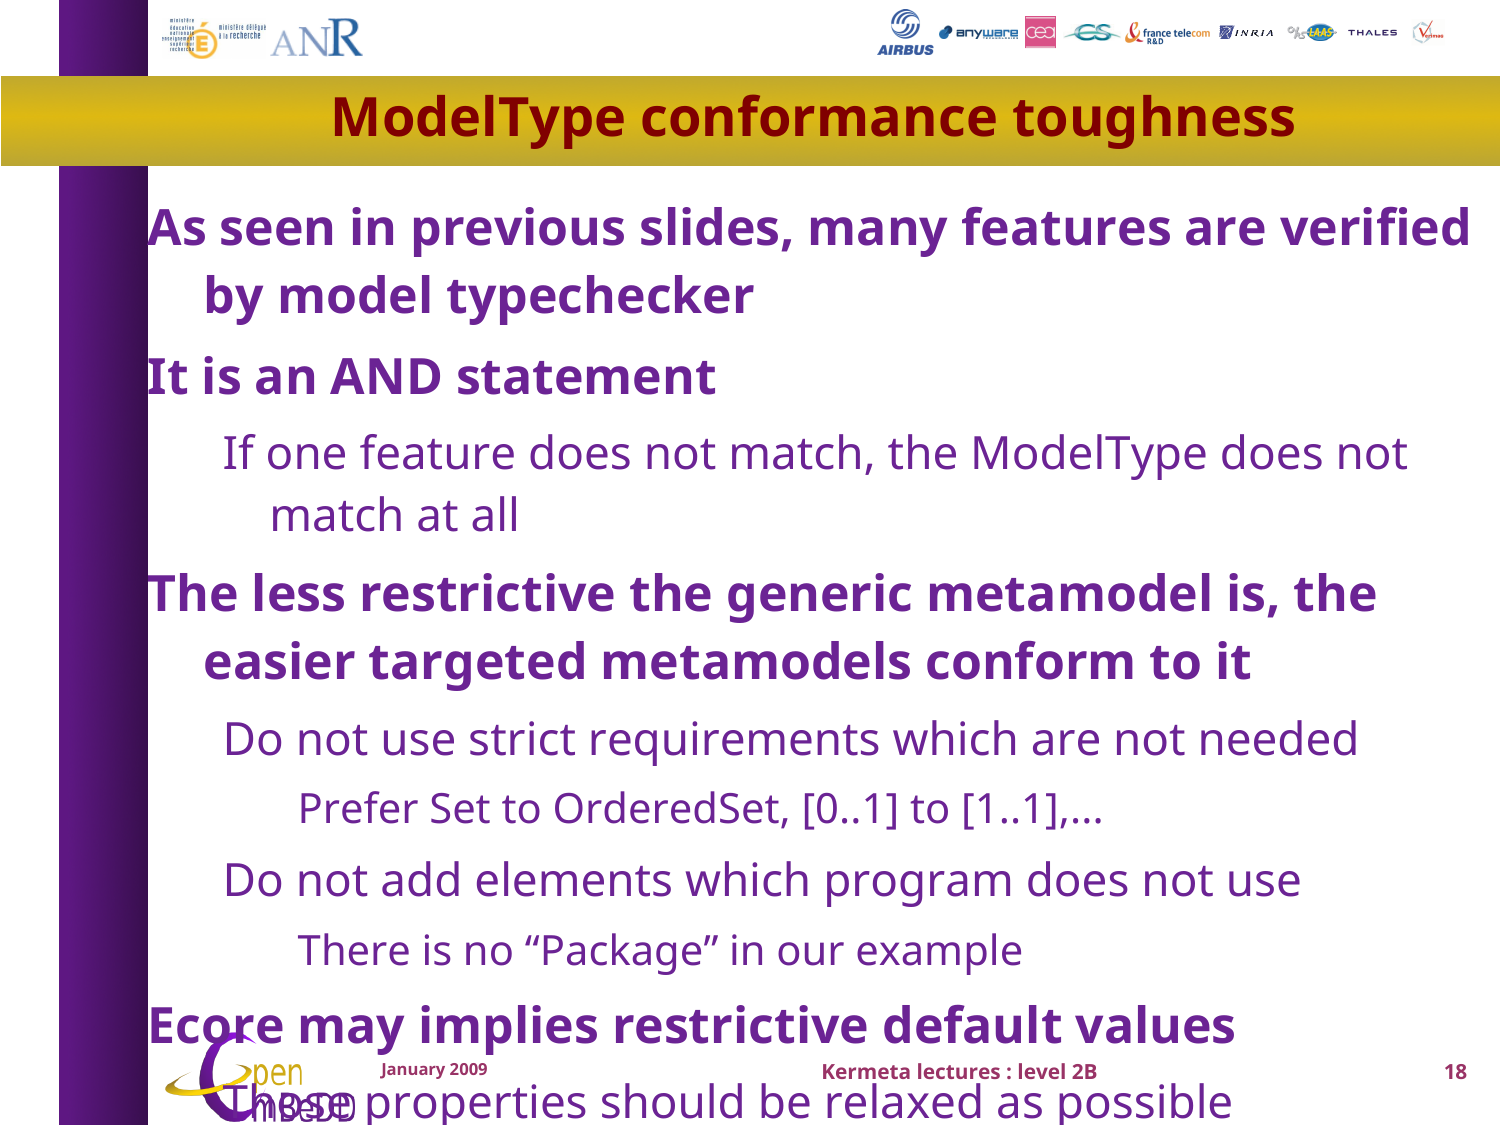

# ModelType conformance toughness
As seen in previous slides, many features are verified by model typechecker
It is an AND statement
If one feature does not match, the ModelType does not match at all
The less restrictive the generic metamodel is, the easier targeted metamodels conform to it
Do not use strict requirements which are not needed
Prefer Set to OrderedSet, [0..1] to [1..1],...
Do not add elements which program does not use
There is no “Package” in our example
Ecore may implies restrictive default values
Those properties should be relaxed as possible
Pied de page
Pied de page fixe
18